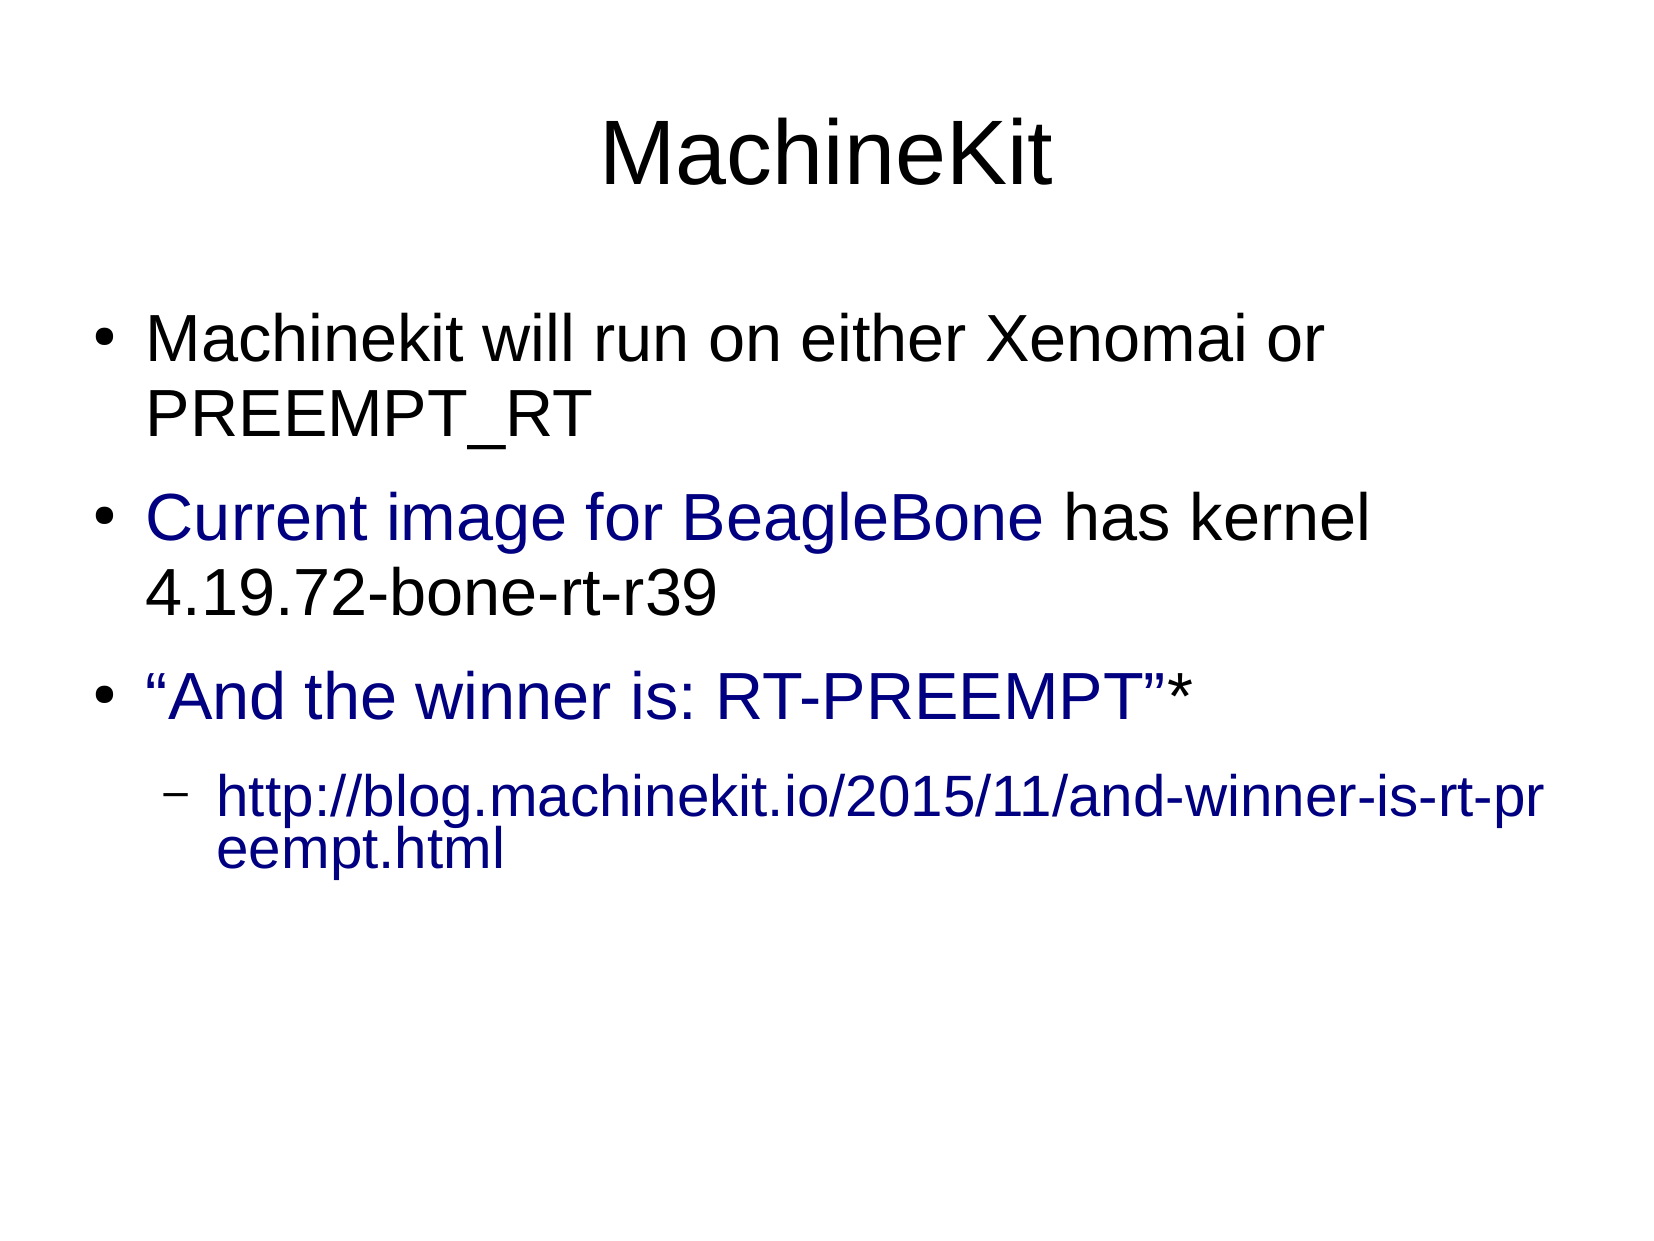

# MachineKit
Machinekit will run on either Xenomai or PREEMPT_RT
Current image for BeagleBone has kernel 4.19.72-bone-rt-r39
“And the winner is: RT-PREEMPT”*
http://blog.machinekit.io/2015/11/and-winner-is-rt-preempt.html